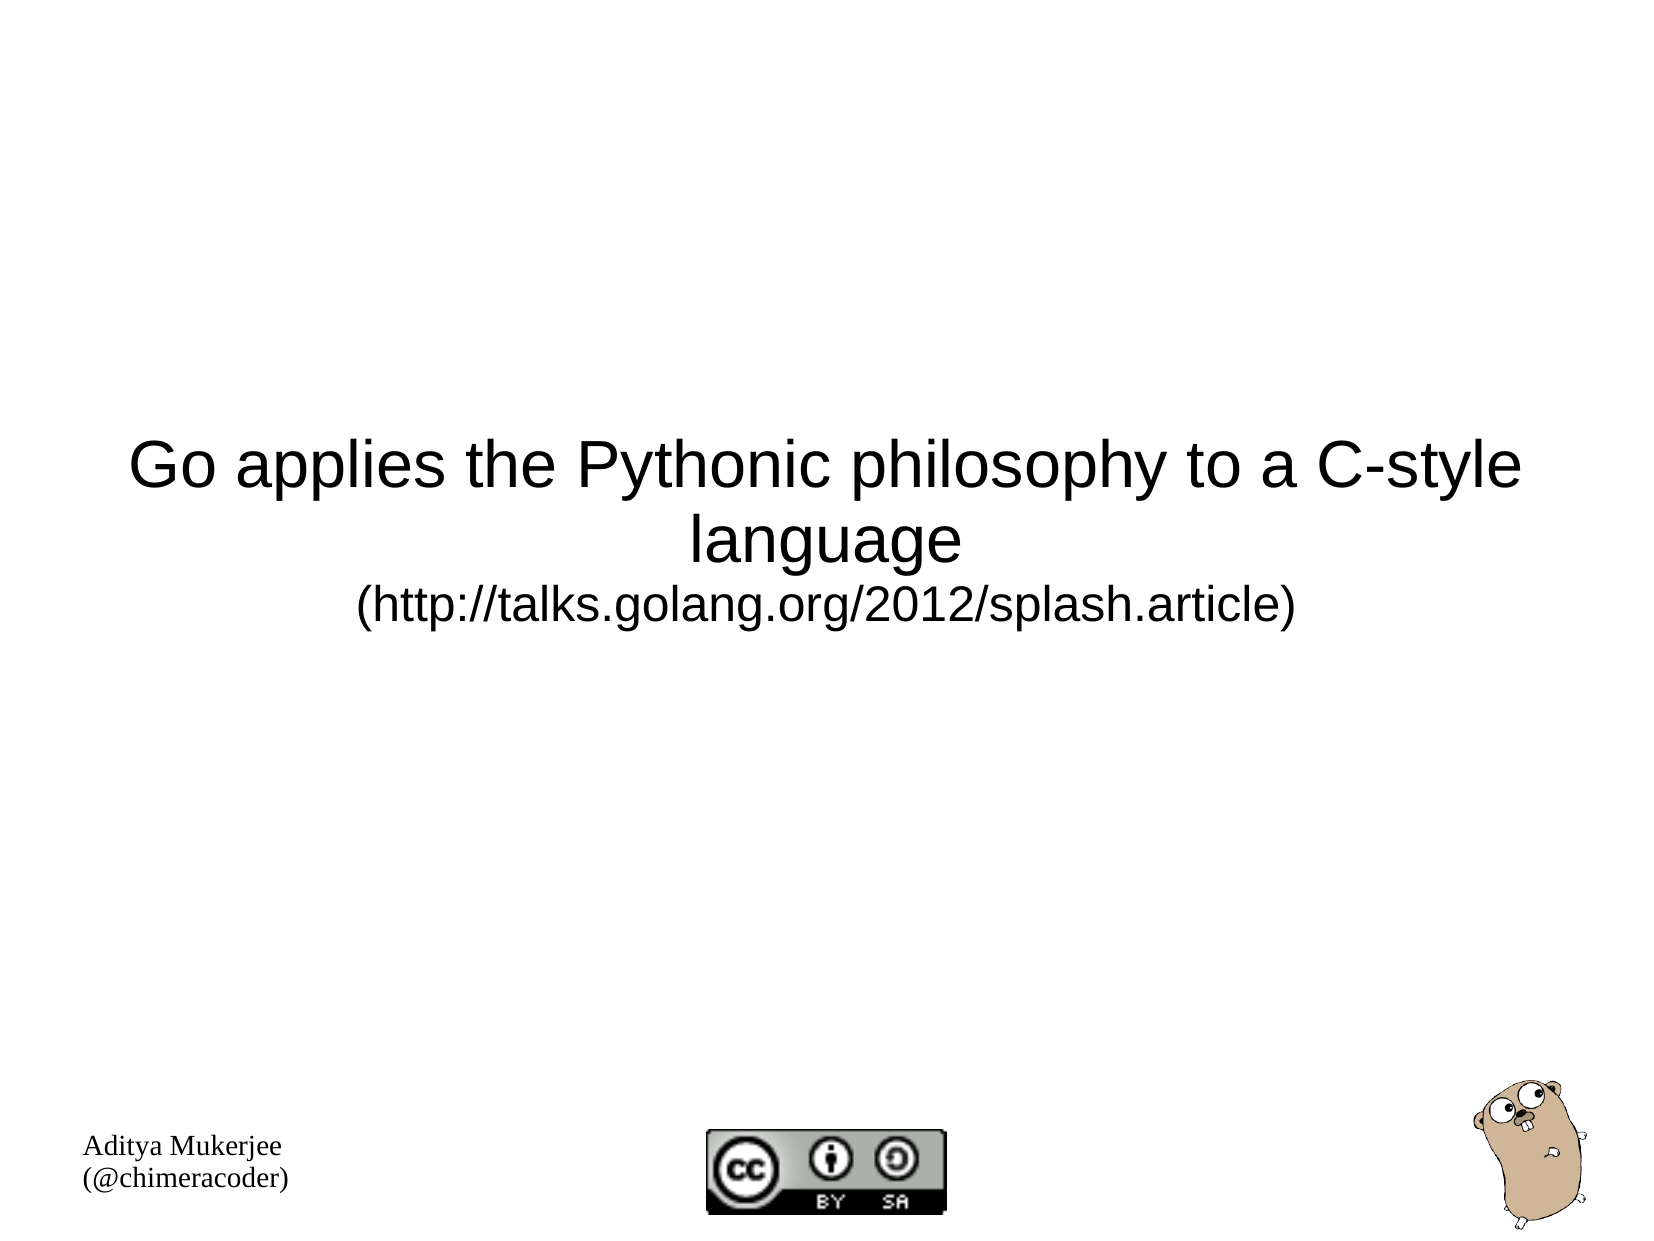

# Go applies the Pythonic philosophy to a C-style language
(http://talks.golang.org/2012/splash.article)